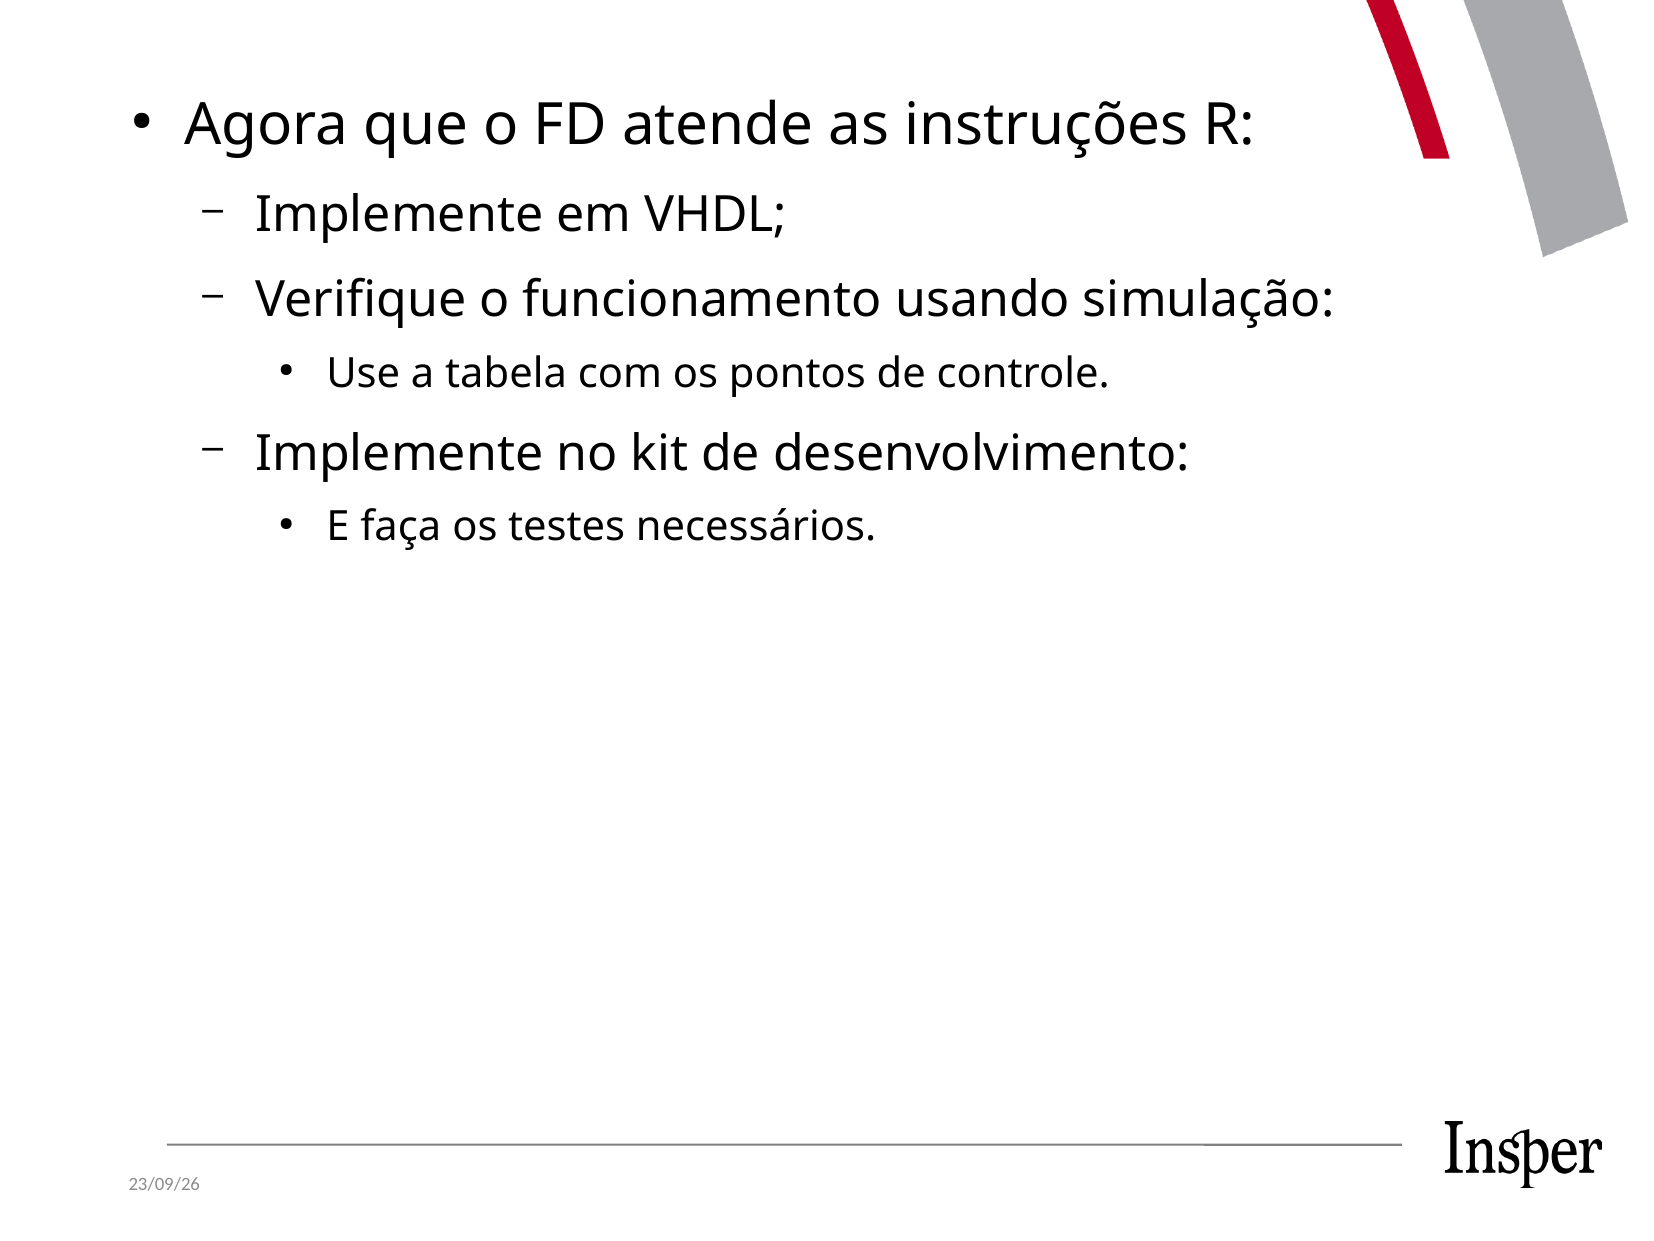

# Agora que o FD atende as instruções R:
Implemente em VHDL;
Verifique o funcionamento usando simulação:
Use a tabela com os pontos de controle.
Implemente no kit de desenvolvimento:
E faça os testes necessários.